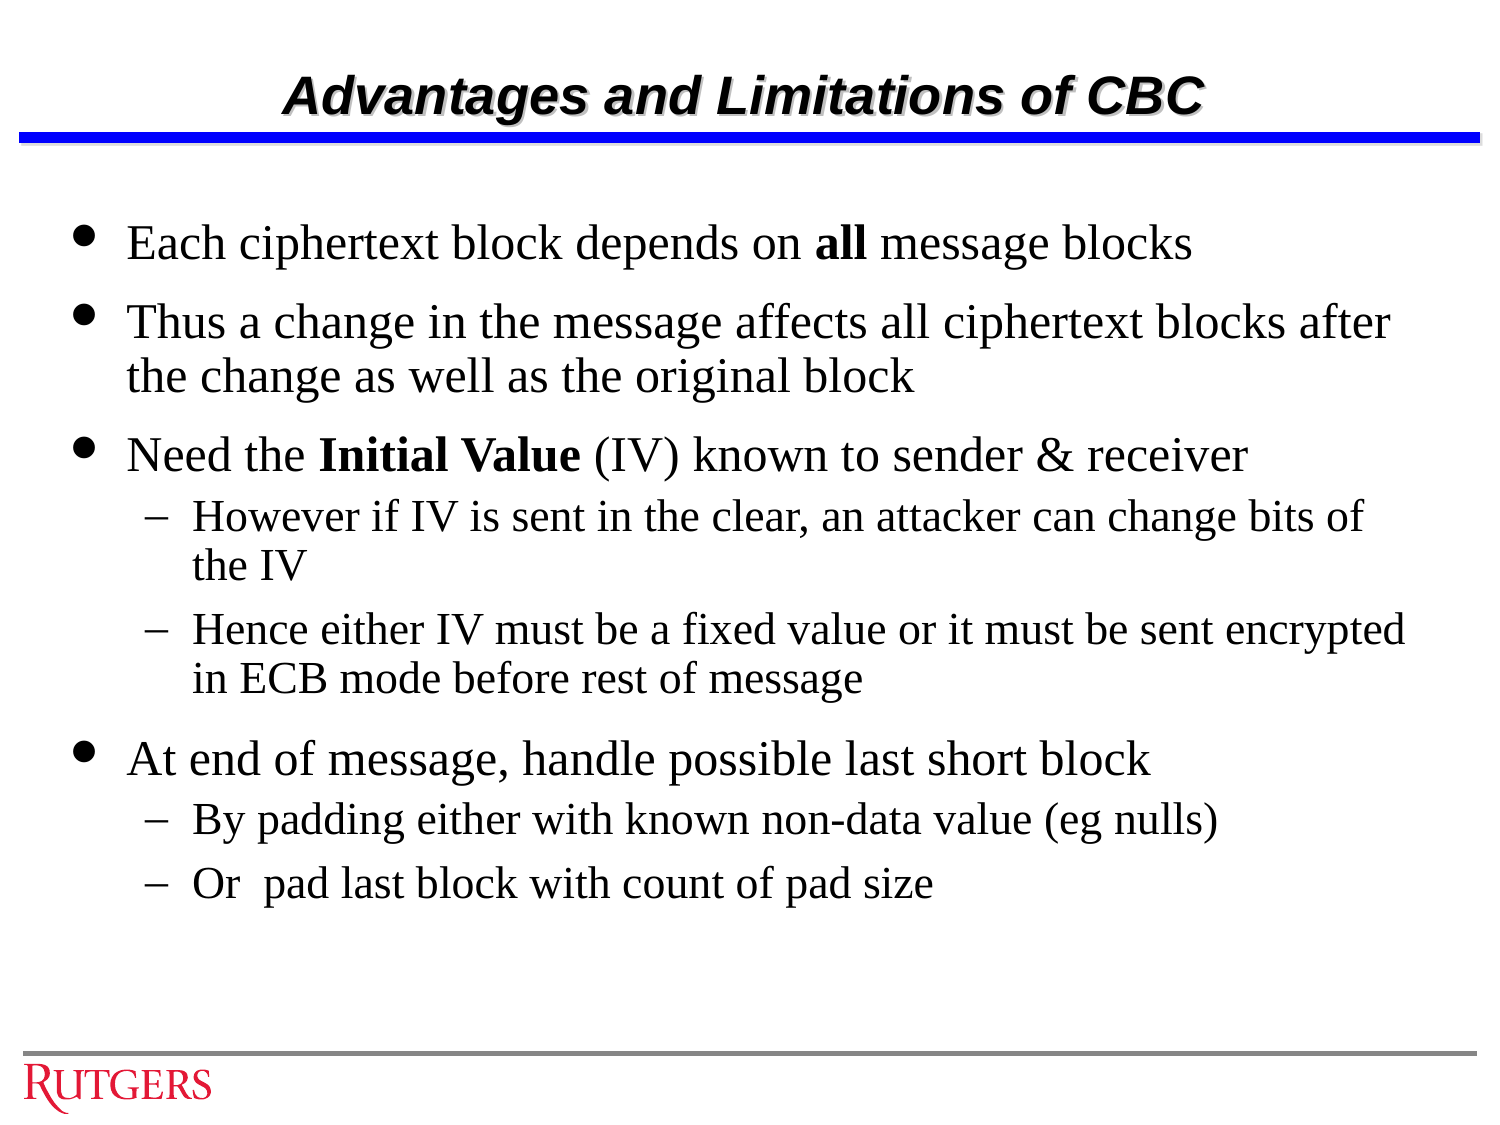

# Advantages and Limitations of CBC
Each ciphertext block depends on all message blocks
Thus a change in the message affects all ciphertext blocks after the change as well as the original block
Need the Initial Value (IV) known to sender & receiver
However if IV is sent in the clear, an attacker can change bits of the IV
Hence either IV must be a fixed value or it must be sent encrypted in ECB mode before rest of message
At end of message, handle possible last short block
By padding either with known non-data value (eg nulls)
Or pad last block with count of pad size